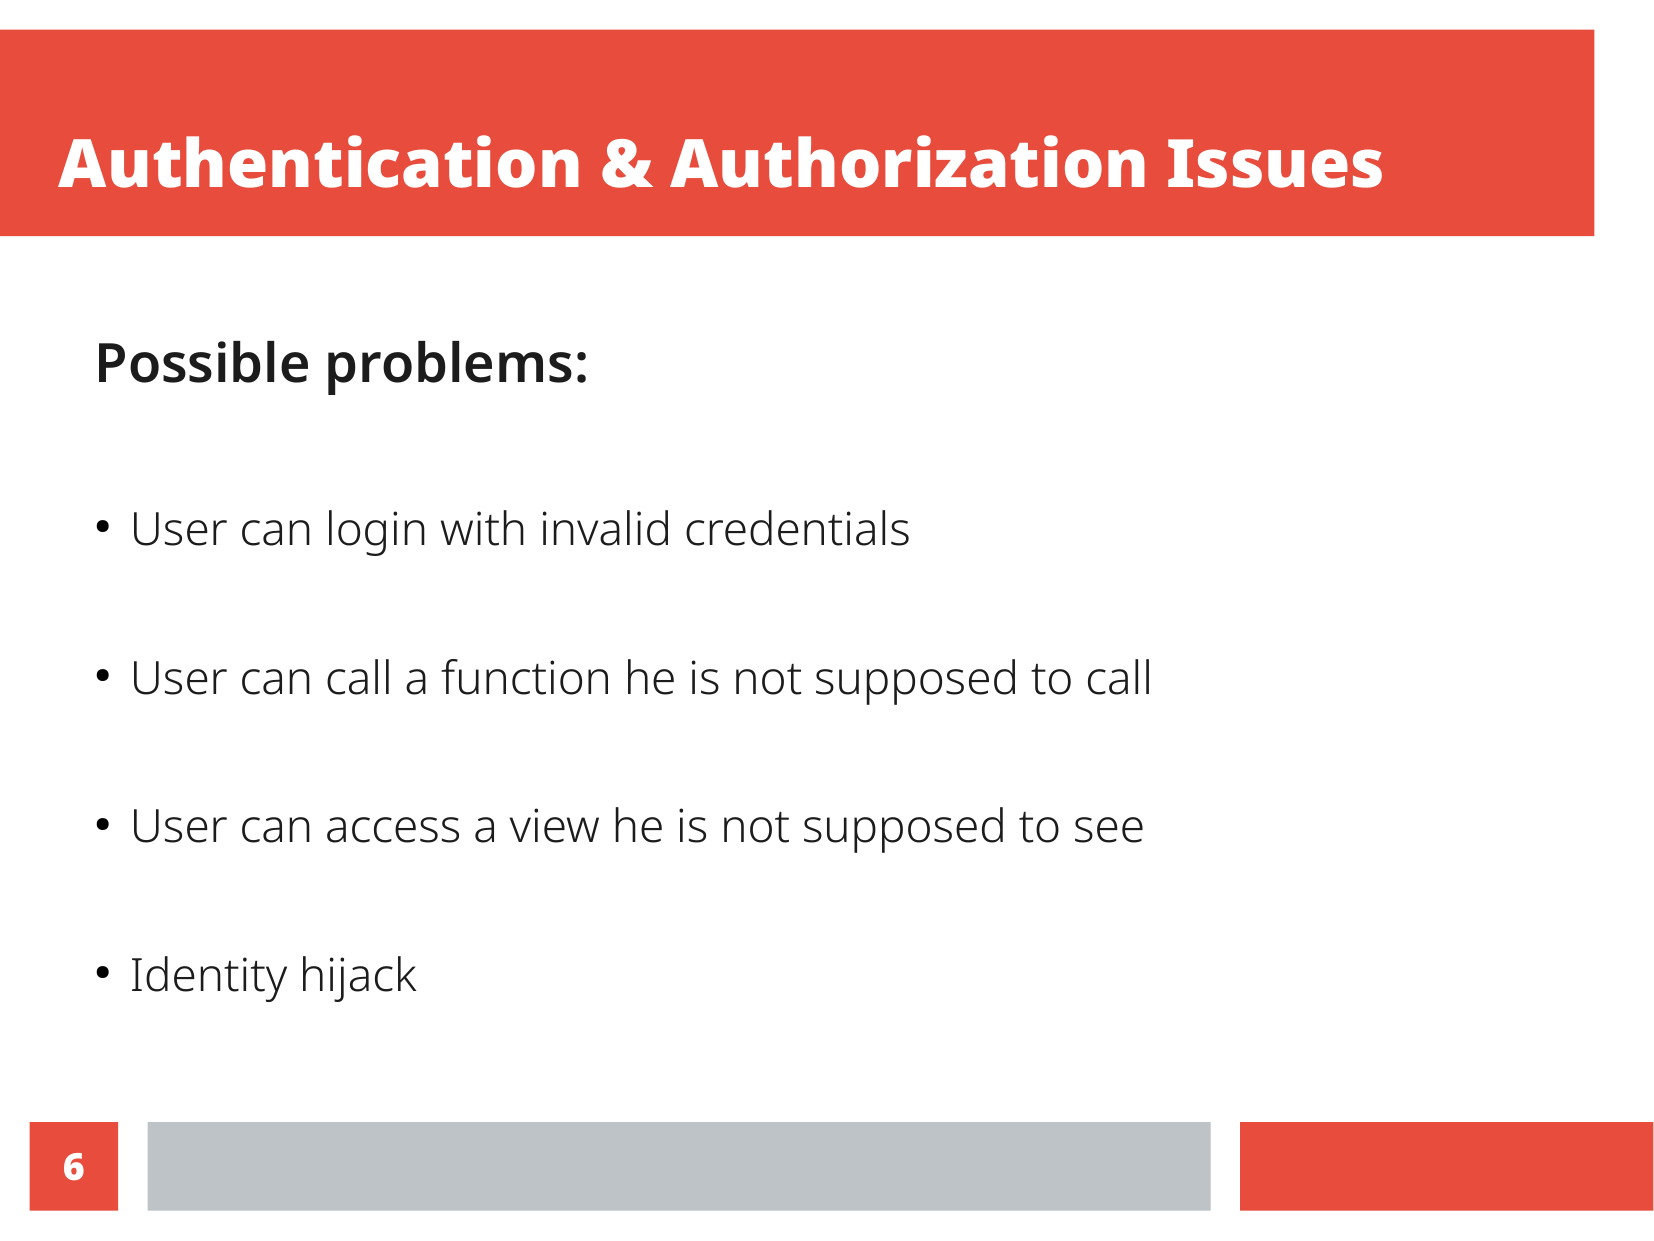

# Authentication & Authorization Issues
Possible problems:
User can login with invalid credentials
User can call a function he is not supposed to call
User can access a view he is not supposed to see
Identity hijack
6